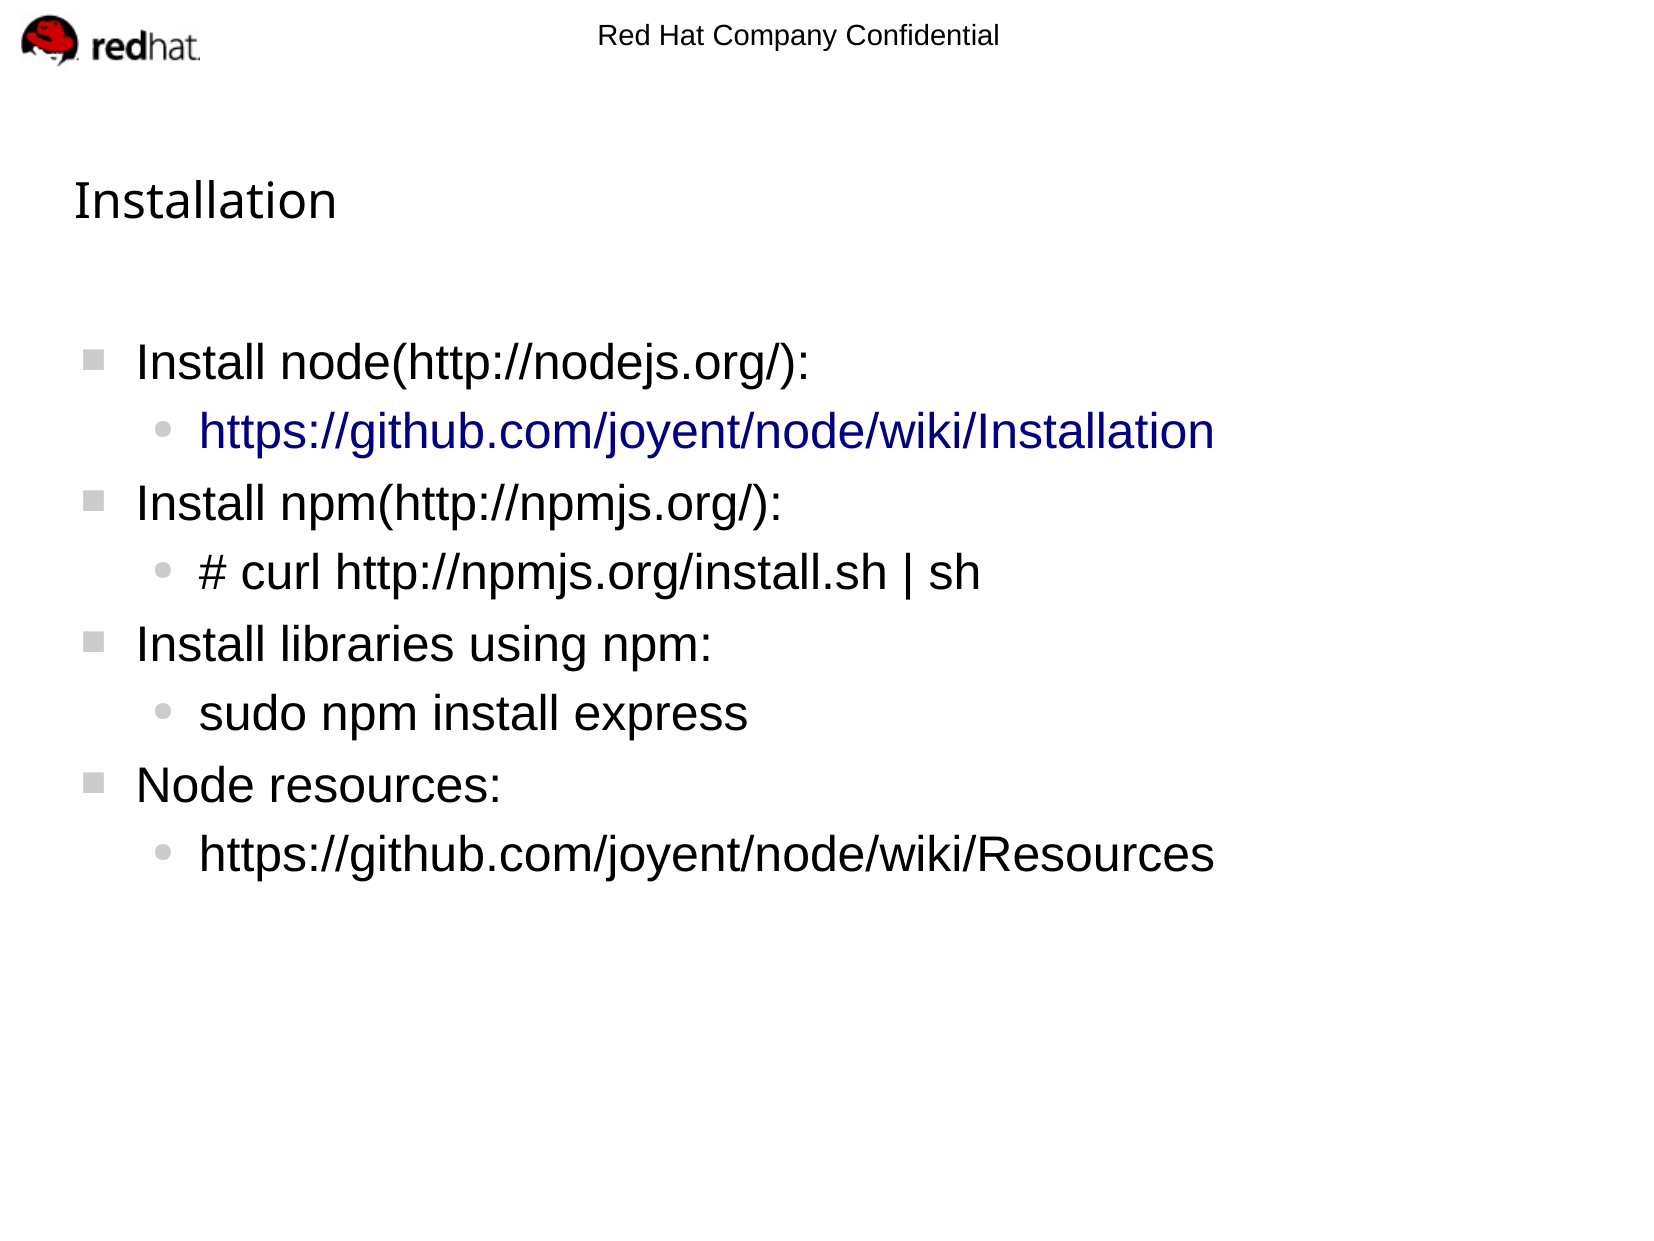

# Installation
Install node(http://nodejs.org/):
https://github.com/joyent/node/wiki/Installation
Install npm(http://npmjs.org/):
# curl http://npmjs.org/install.sh | sh
Install libraries using npm:
sudo npm install express
Node resources:
https://github.com/joyent/node/wiki/Resources